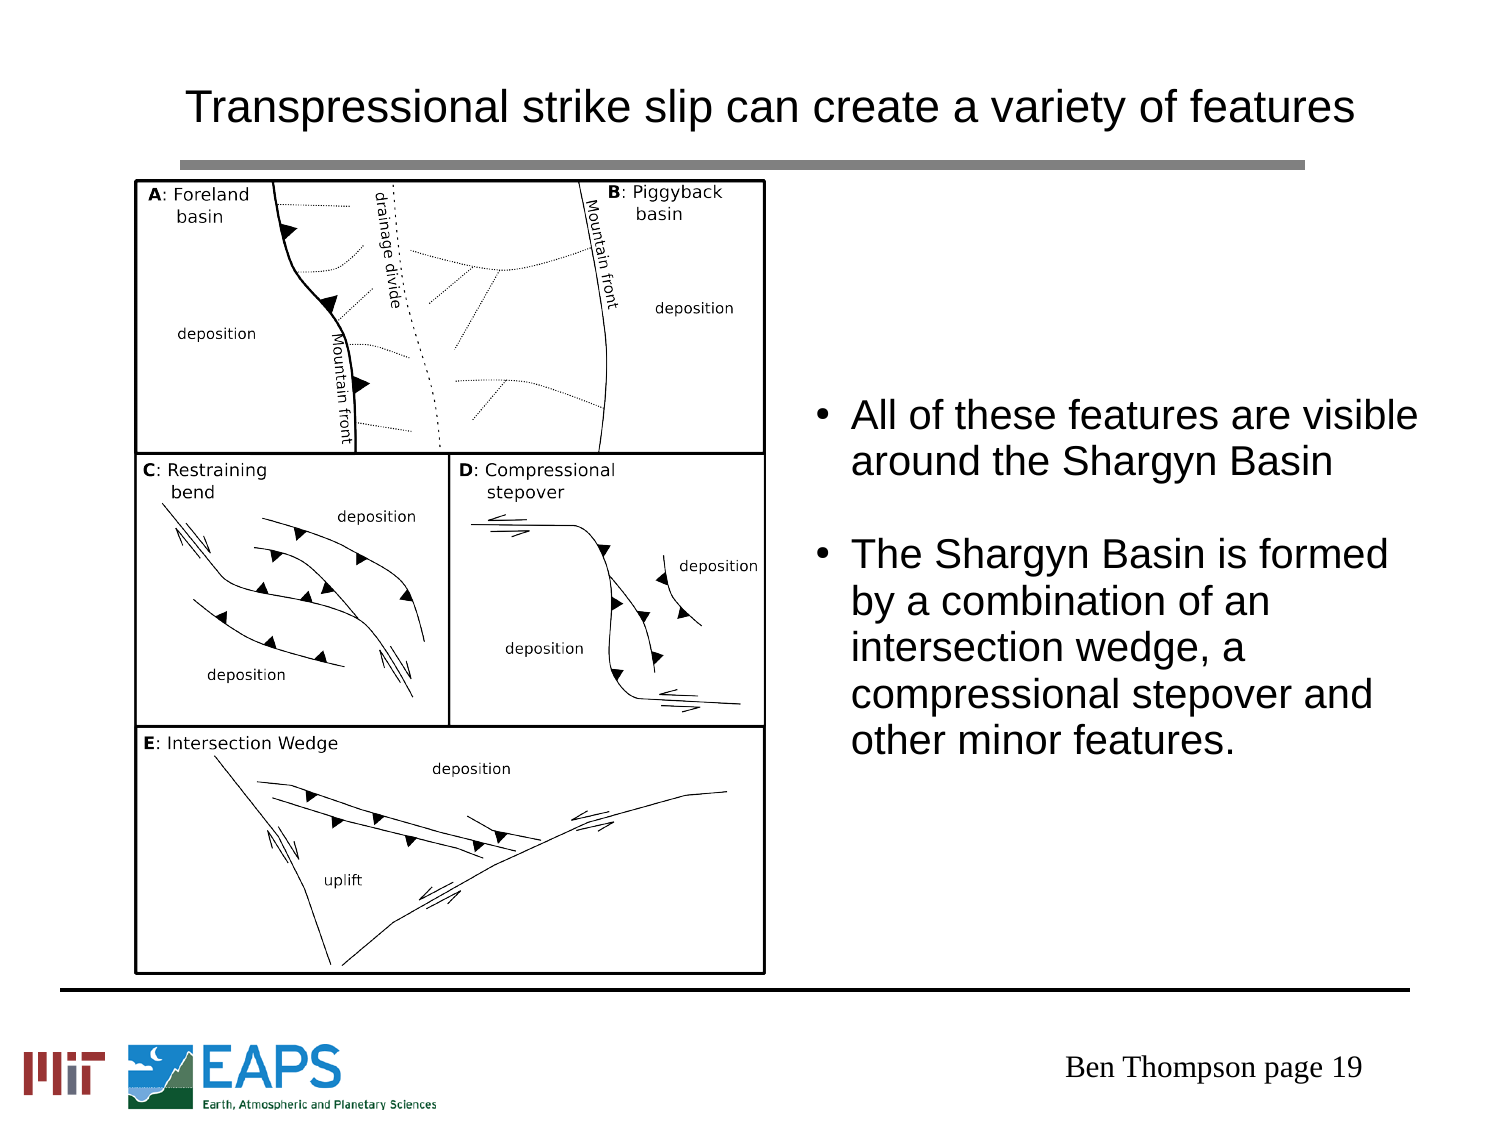

# Transpressional strike slip can create a variety of features
All of these features are visible around the Shargyn Basin
The Shargyn Basin is formed by a combination of an intersection wedge, a compressional stepover and other minor features.
19